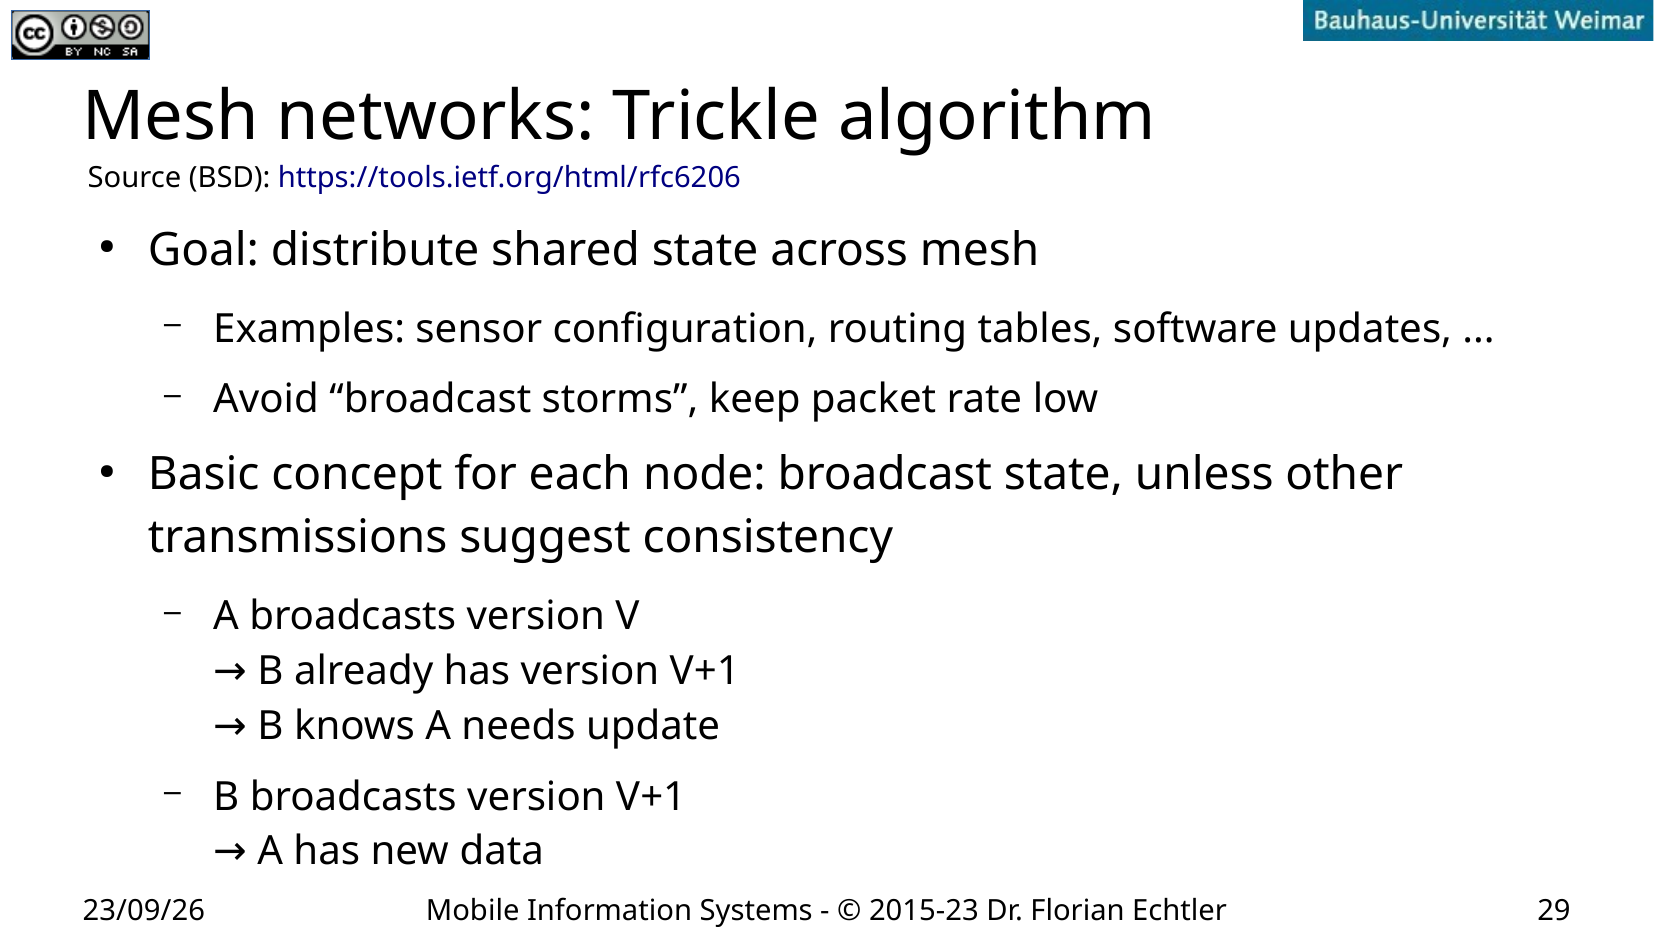

# Mesh networks: Trickle algorithm
Source (BSD): https://tools.ietf.org/html/rfc6206
Goal: distribute shared state across mesh
Examples: sensor configuration, routing tables, software updates, ...
Avoid “broadcast storms”, keep packet rate low
Basic concept for each node: broadcast state, unless other transmissions suggest consistency
A broadcasts version V → B already has version V+1 → B knows A needs update
B broadcasts version V+1 → A has new data
Mobile Information Systems - © 2015-23 Dr. Florian Echtler
29